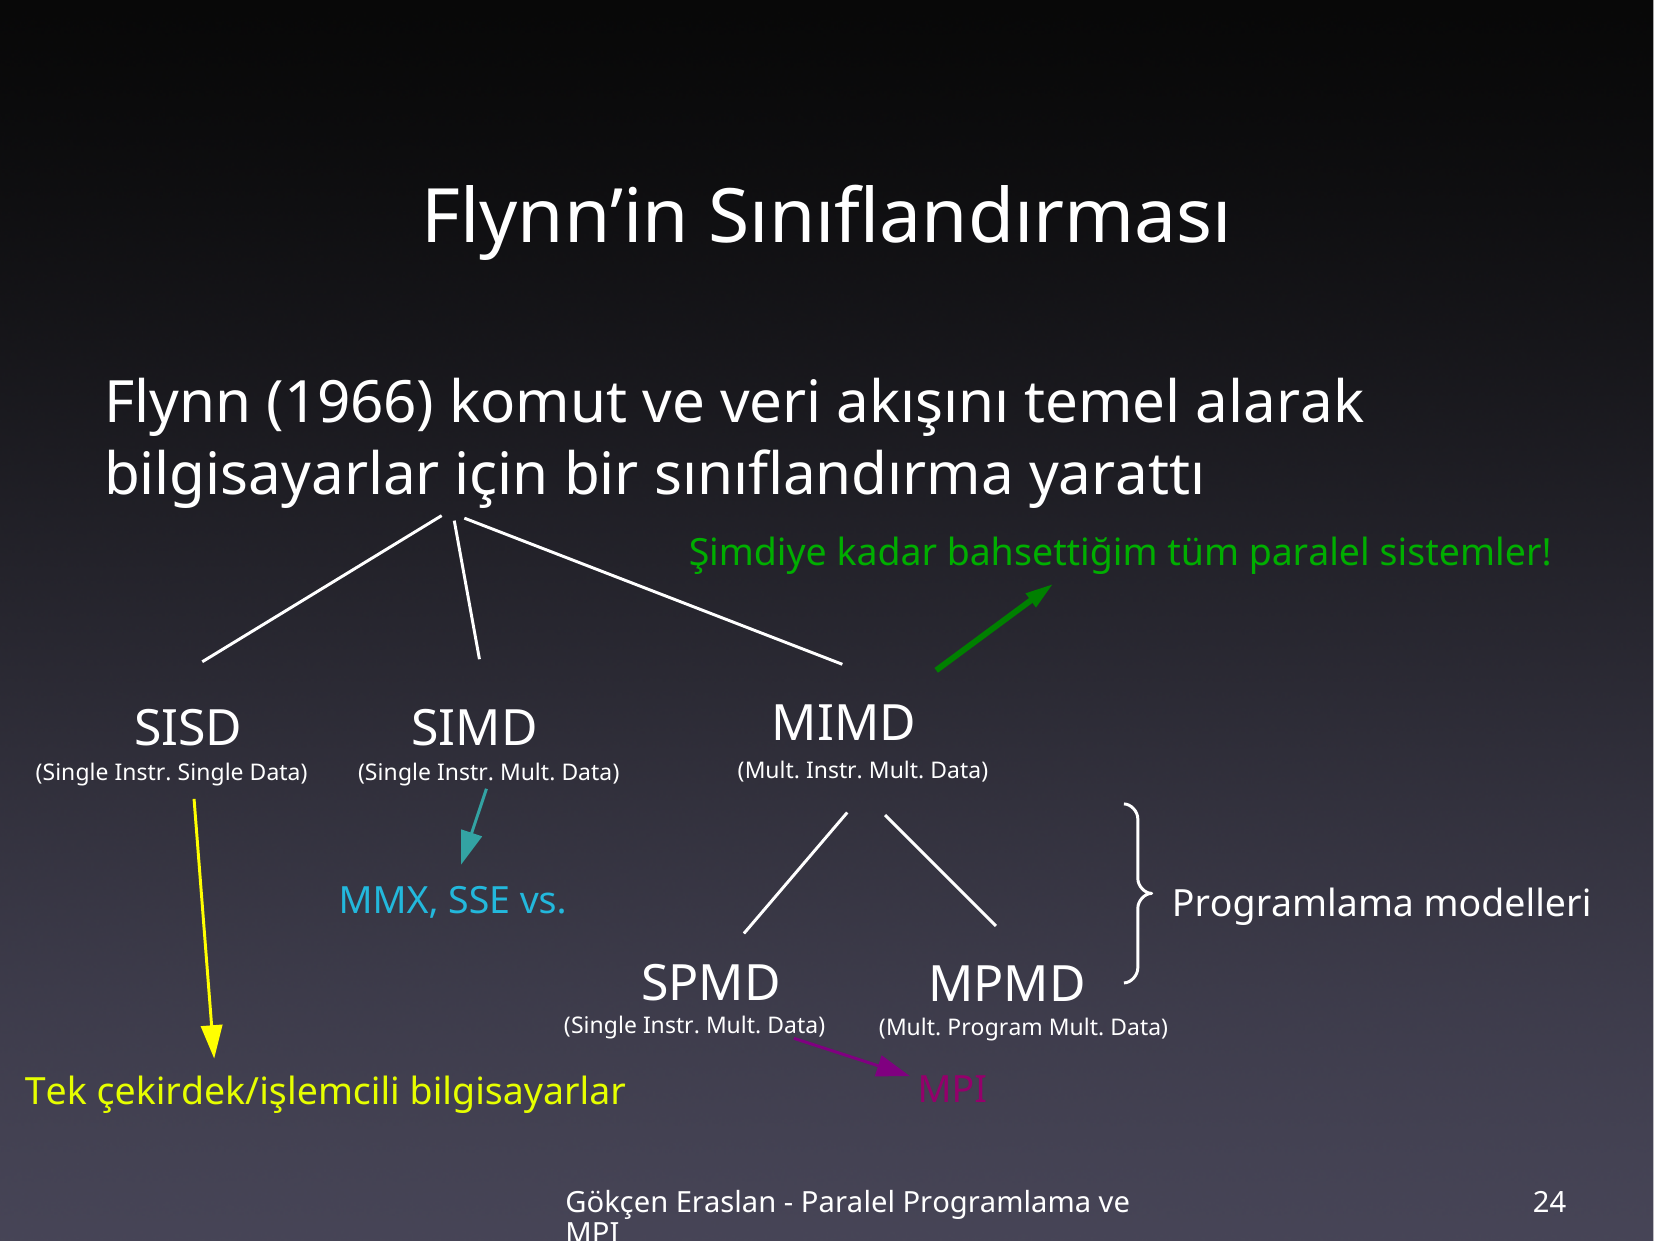

# Flynn’in Sınıflandırması
Flynn (1966) komut ve veri akışını temel alarak bilgisayarlar için bir sınıflandırma yarattı
 Şimdiye kadar bahsettiğim tüm paralel sistemler!
MIMD
SIMD
SISD
(Mult. Instr. Mult. Data)
(Single Instr. Single Data)
(Single Instr. Mult. Data)
MMX, SSE vs.
Programlama modelleri
SPMD
MPMD
(Single Instr. Mult. Data)
(Mult. Program Mult. Data)
 MPI
Tek çekirdek/işlemcili bilgisayarlar
Gökçen Eraslan - Paralel Programlama ve MPI
24